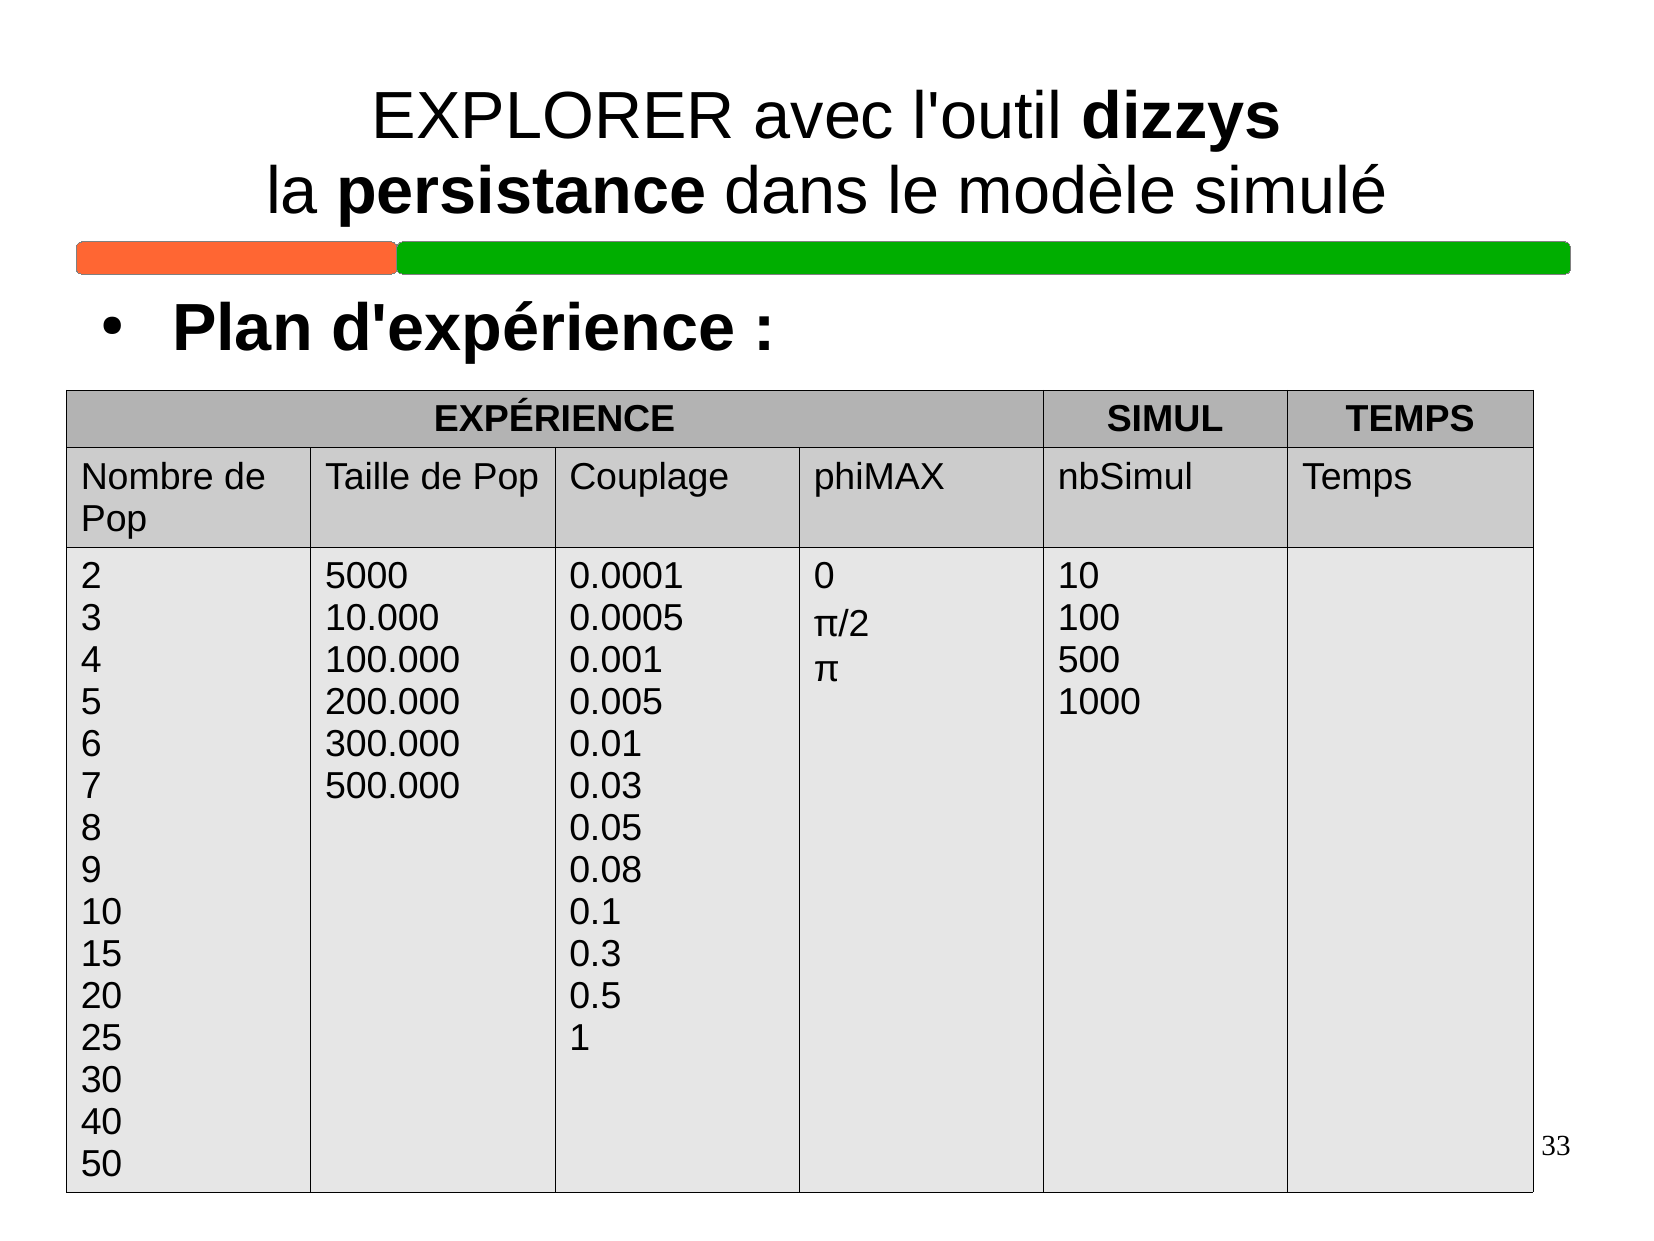

# EXPLORER avec l'outil dizzys la persistance dans le modèle simulé
 Plan d'expérience :
| EXPÉRIENCE | | | | SIMUL | TEMPS |
| --- | --- | --- | --- | --- | --- |
| Nombre de Pop | Taille de Pop | Couplage | phiMAX | nbSimul | Temps |
| 2 3 4 5 6 7 8 9 10 15 20 25 30 40 50 | 5000 10.000 100.000 200.000 300.000 500.000 | 0.0001 0.0005 0.001 0.005 0.01 0.03 0.05 0.08 0.1 0.3 0.5 1 | 0 π/2 π | 10 100 500 1000 | |
33